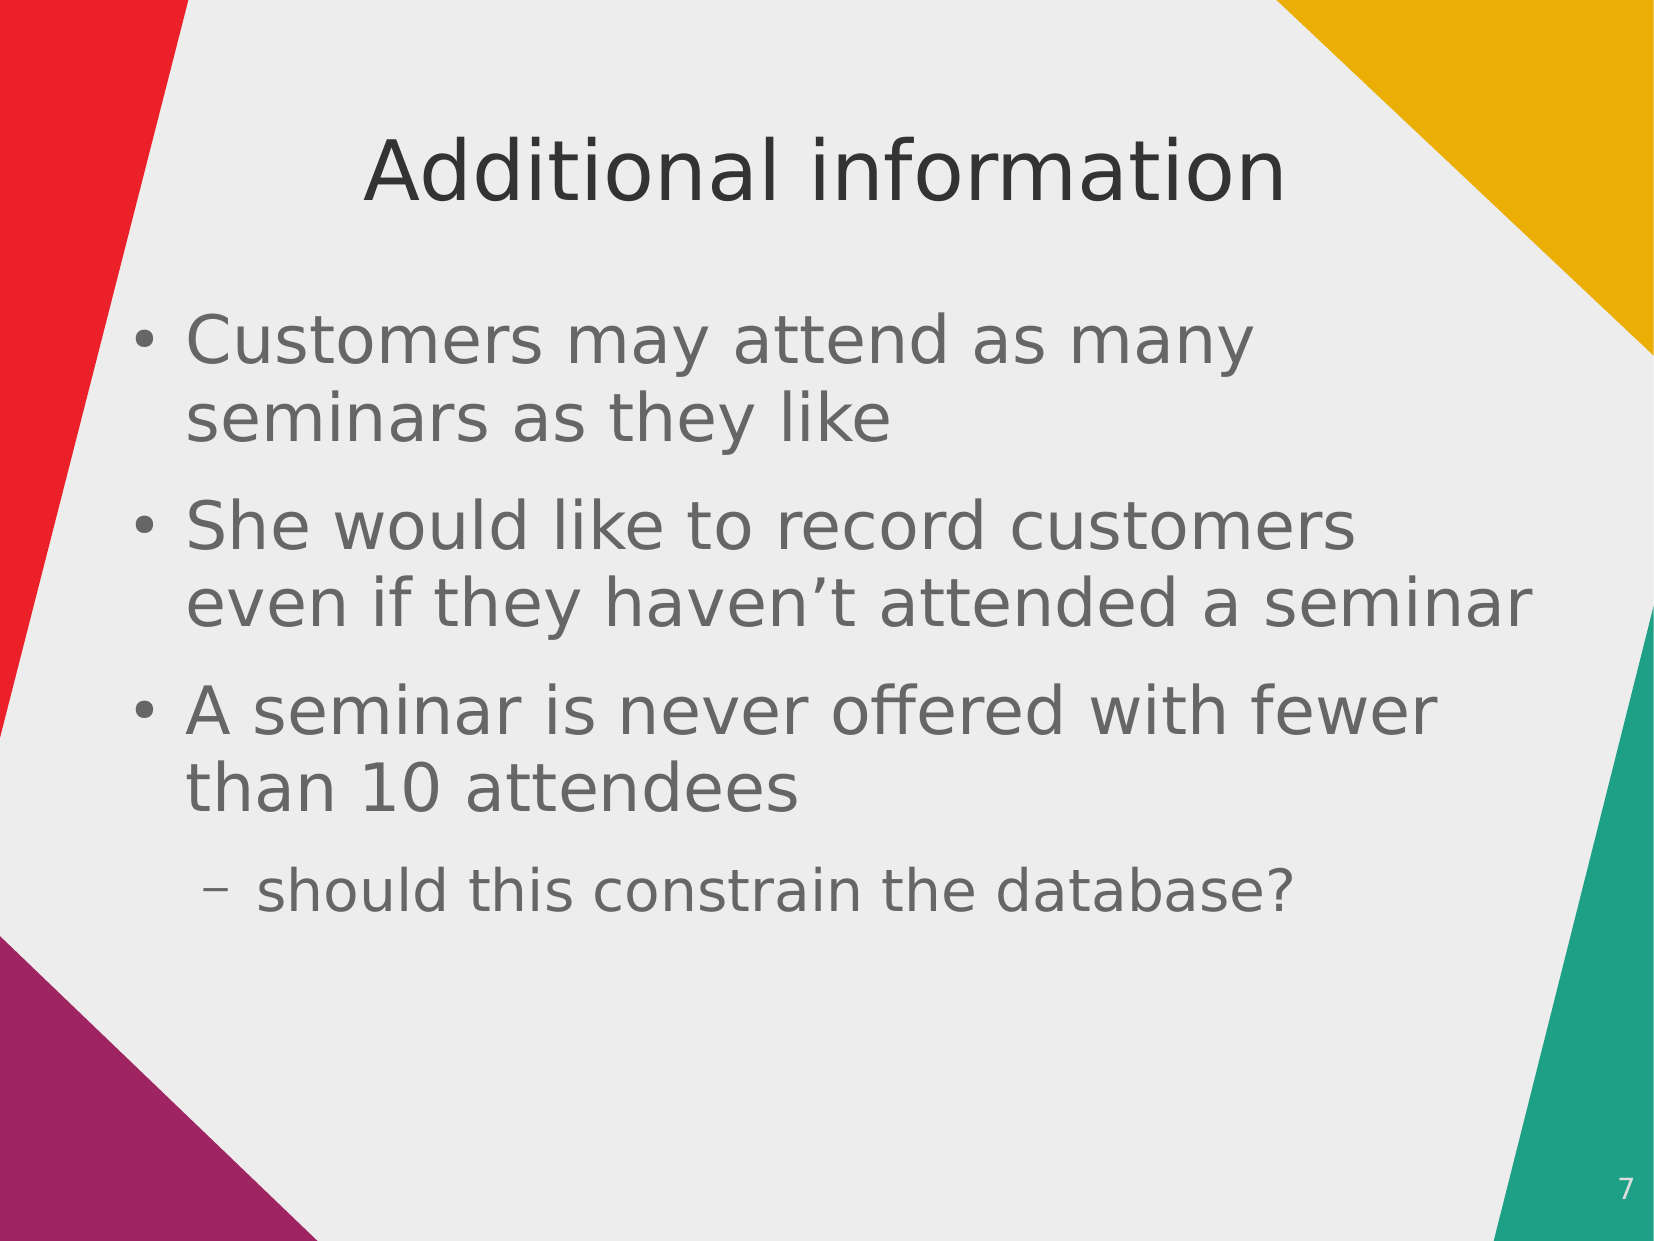

# Additional information
Customers may attend as many seminars as they like
She would like to record customers even if they haven’t attended a seminar
A seminar is never offered with fewer than 10 attendees
should this constrain the database?
7